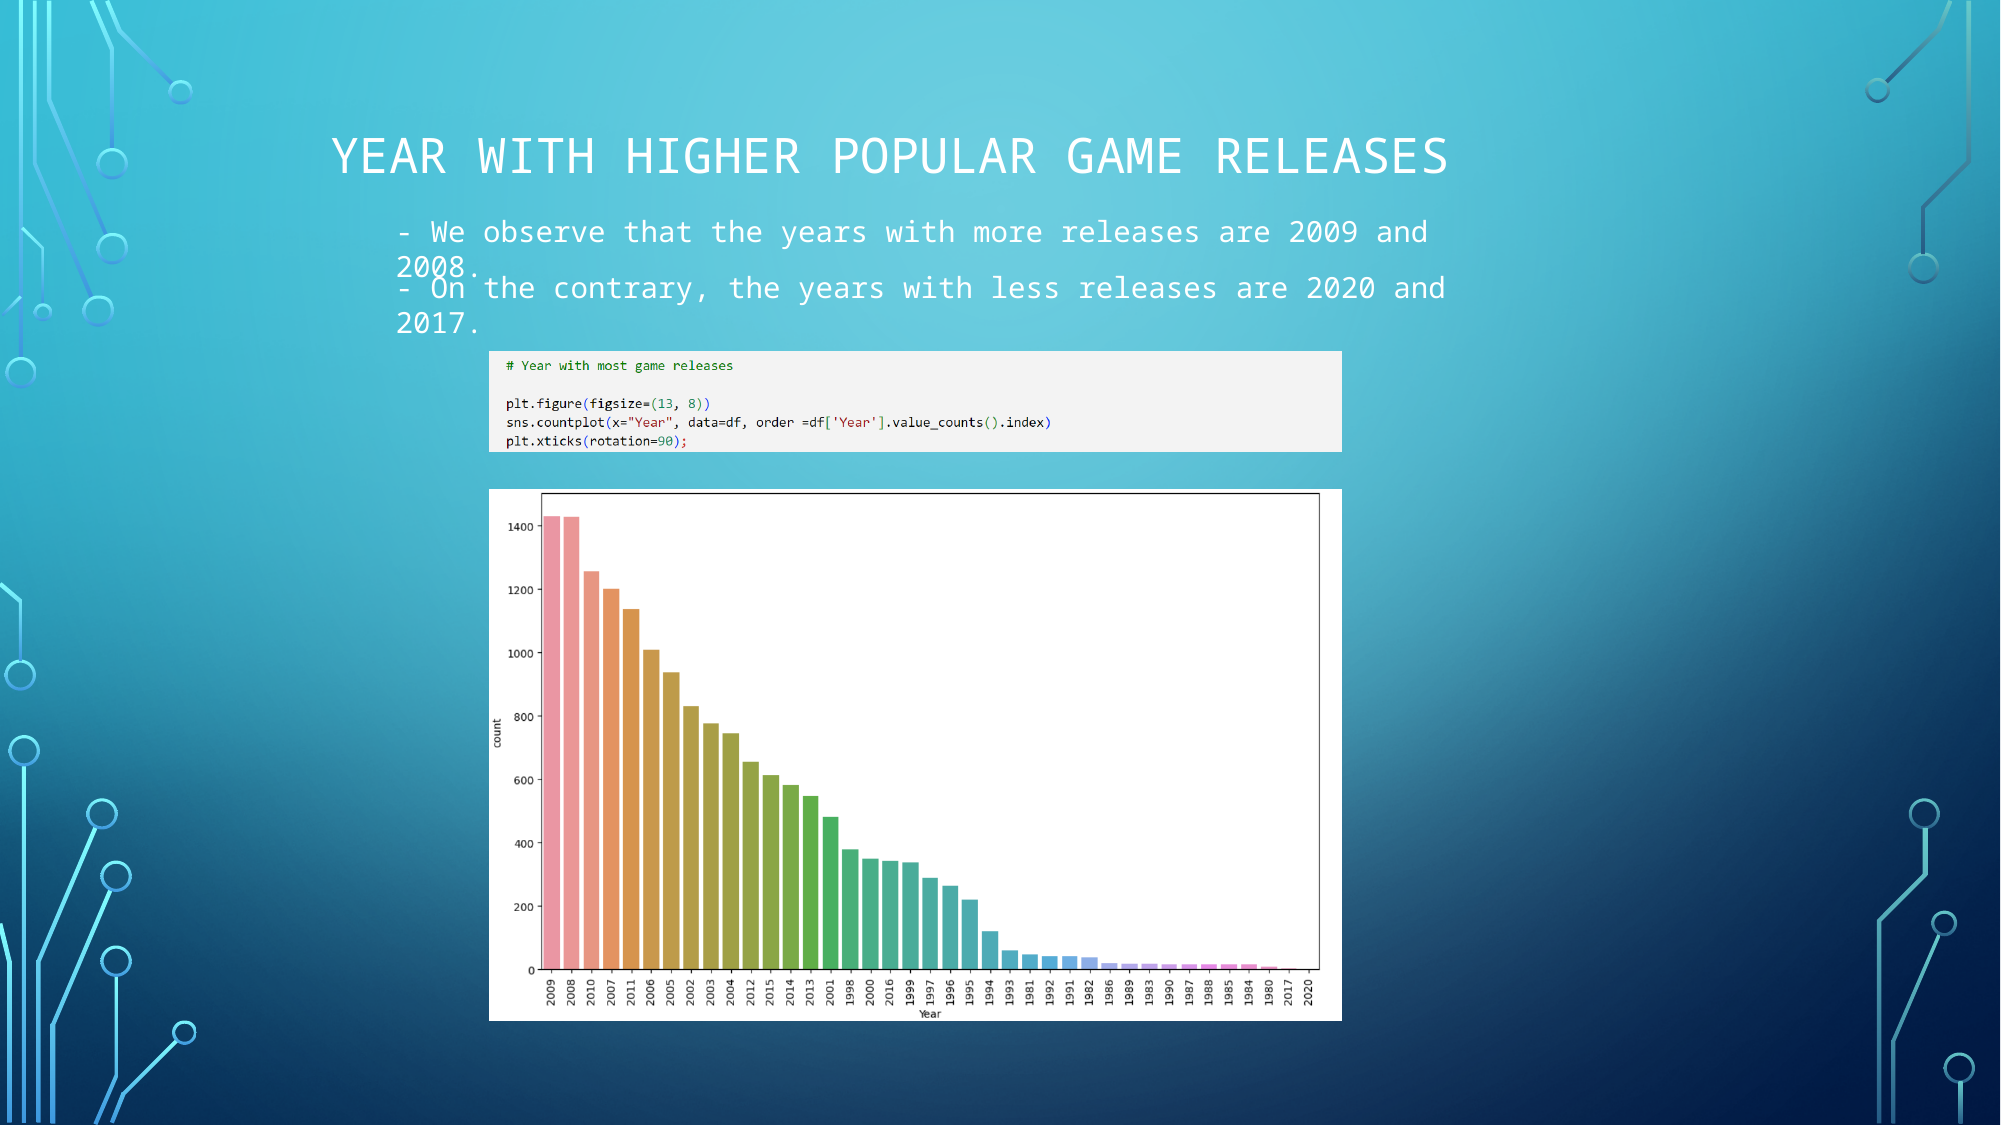

# Year with higher POPULAR Game releases
- We observe that the years with more releases are 2009 and 2008.
- On the contrary, the years with less releases are 2020 and 2017.